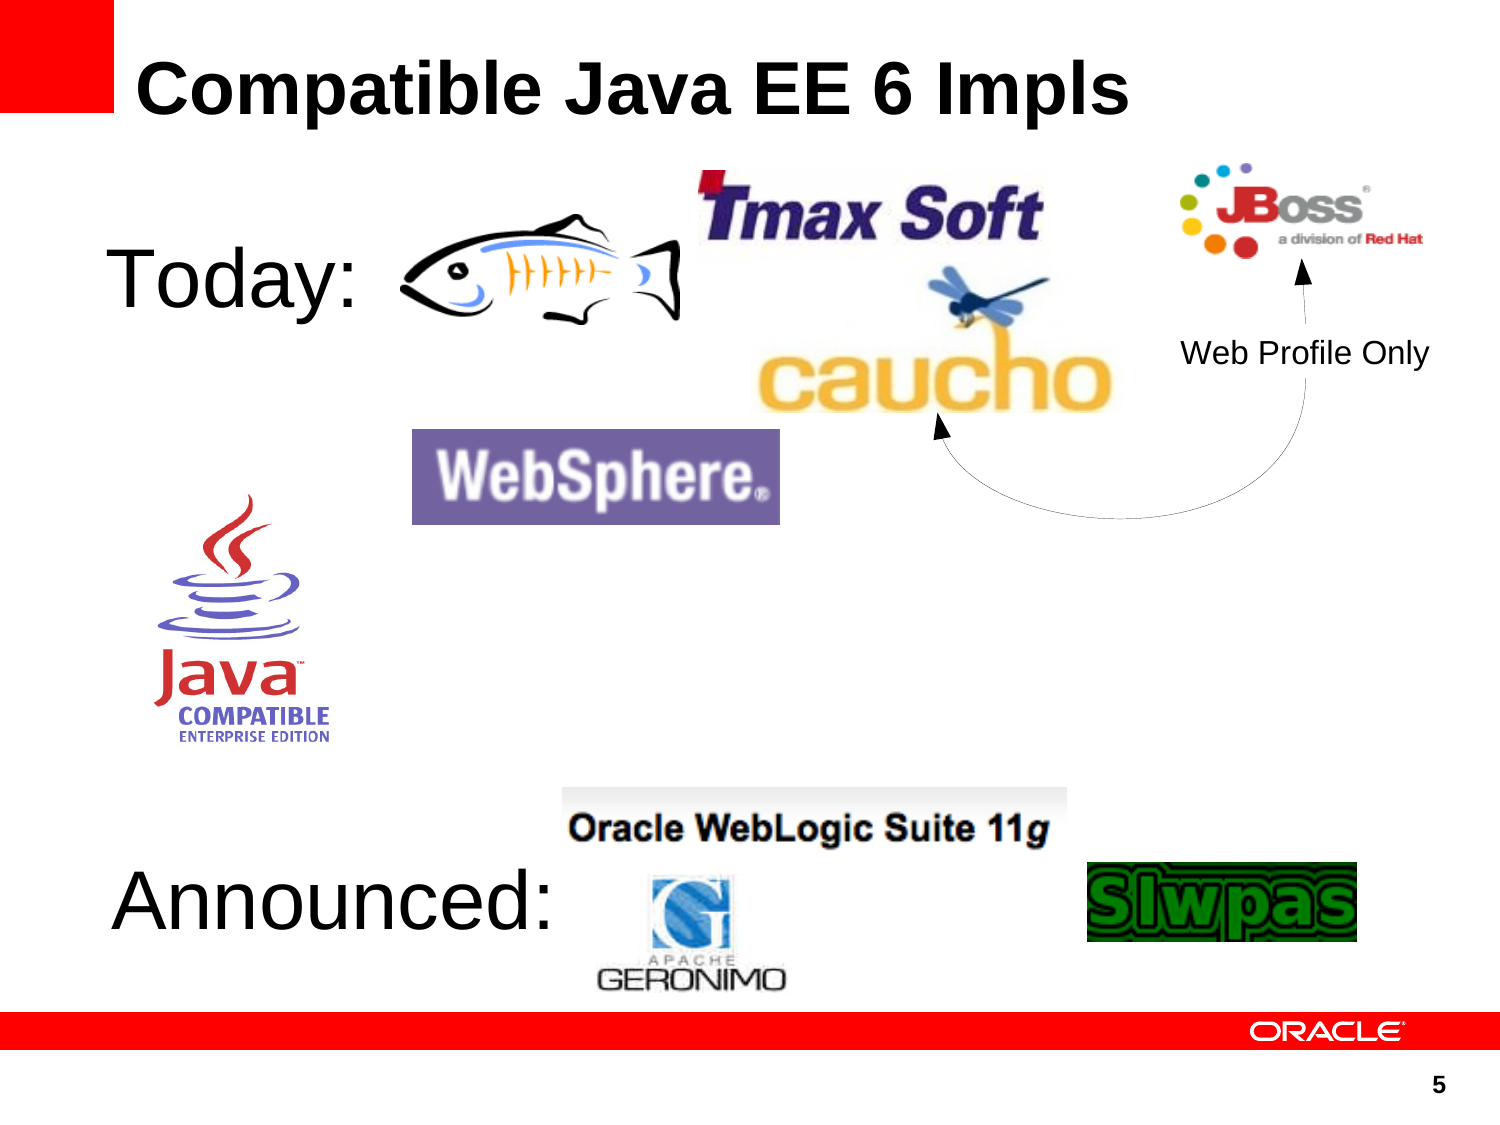

# Compatible Java EE 6 Impls
Today:
Web Profile Only
Announced: